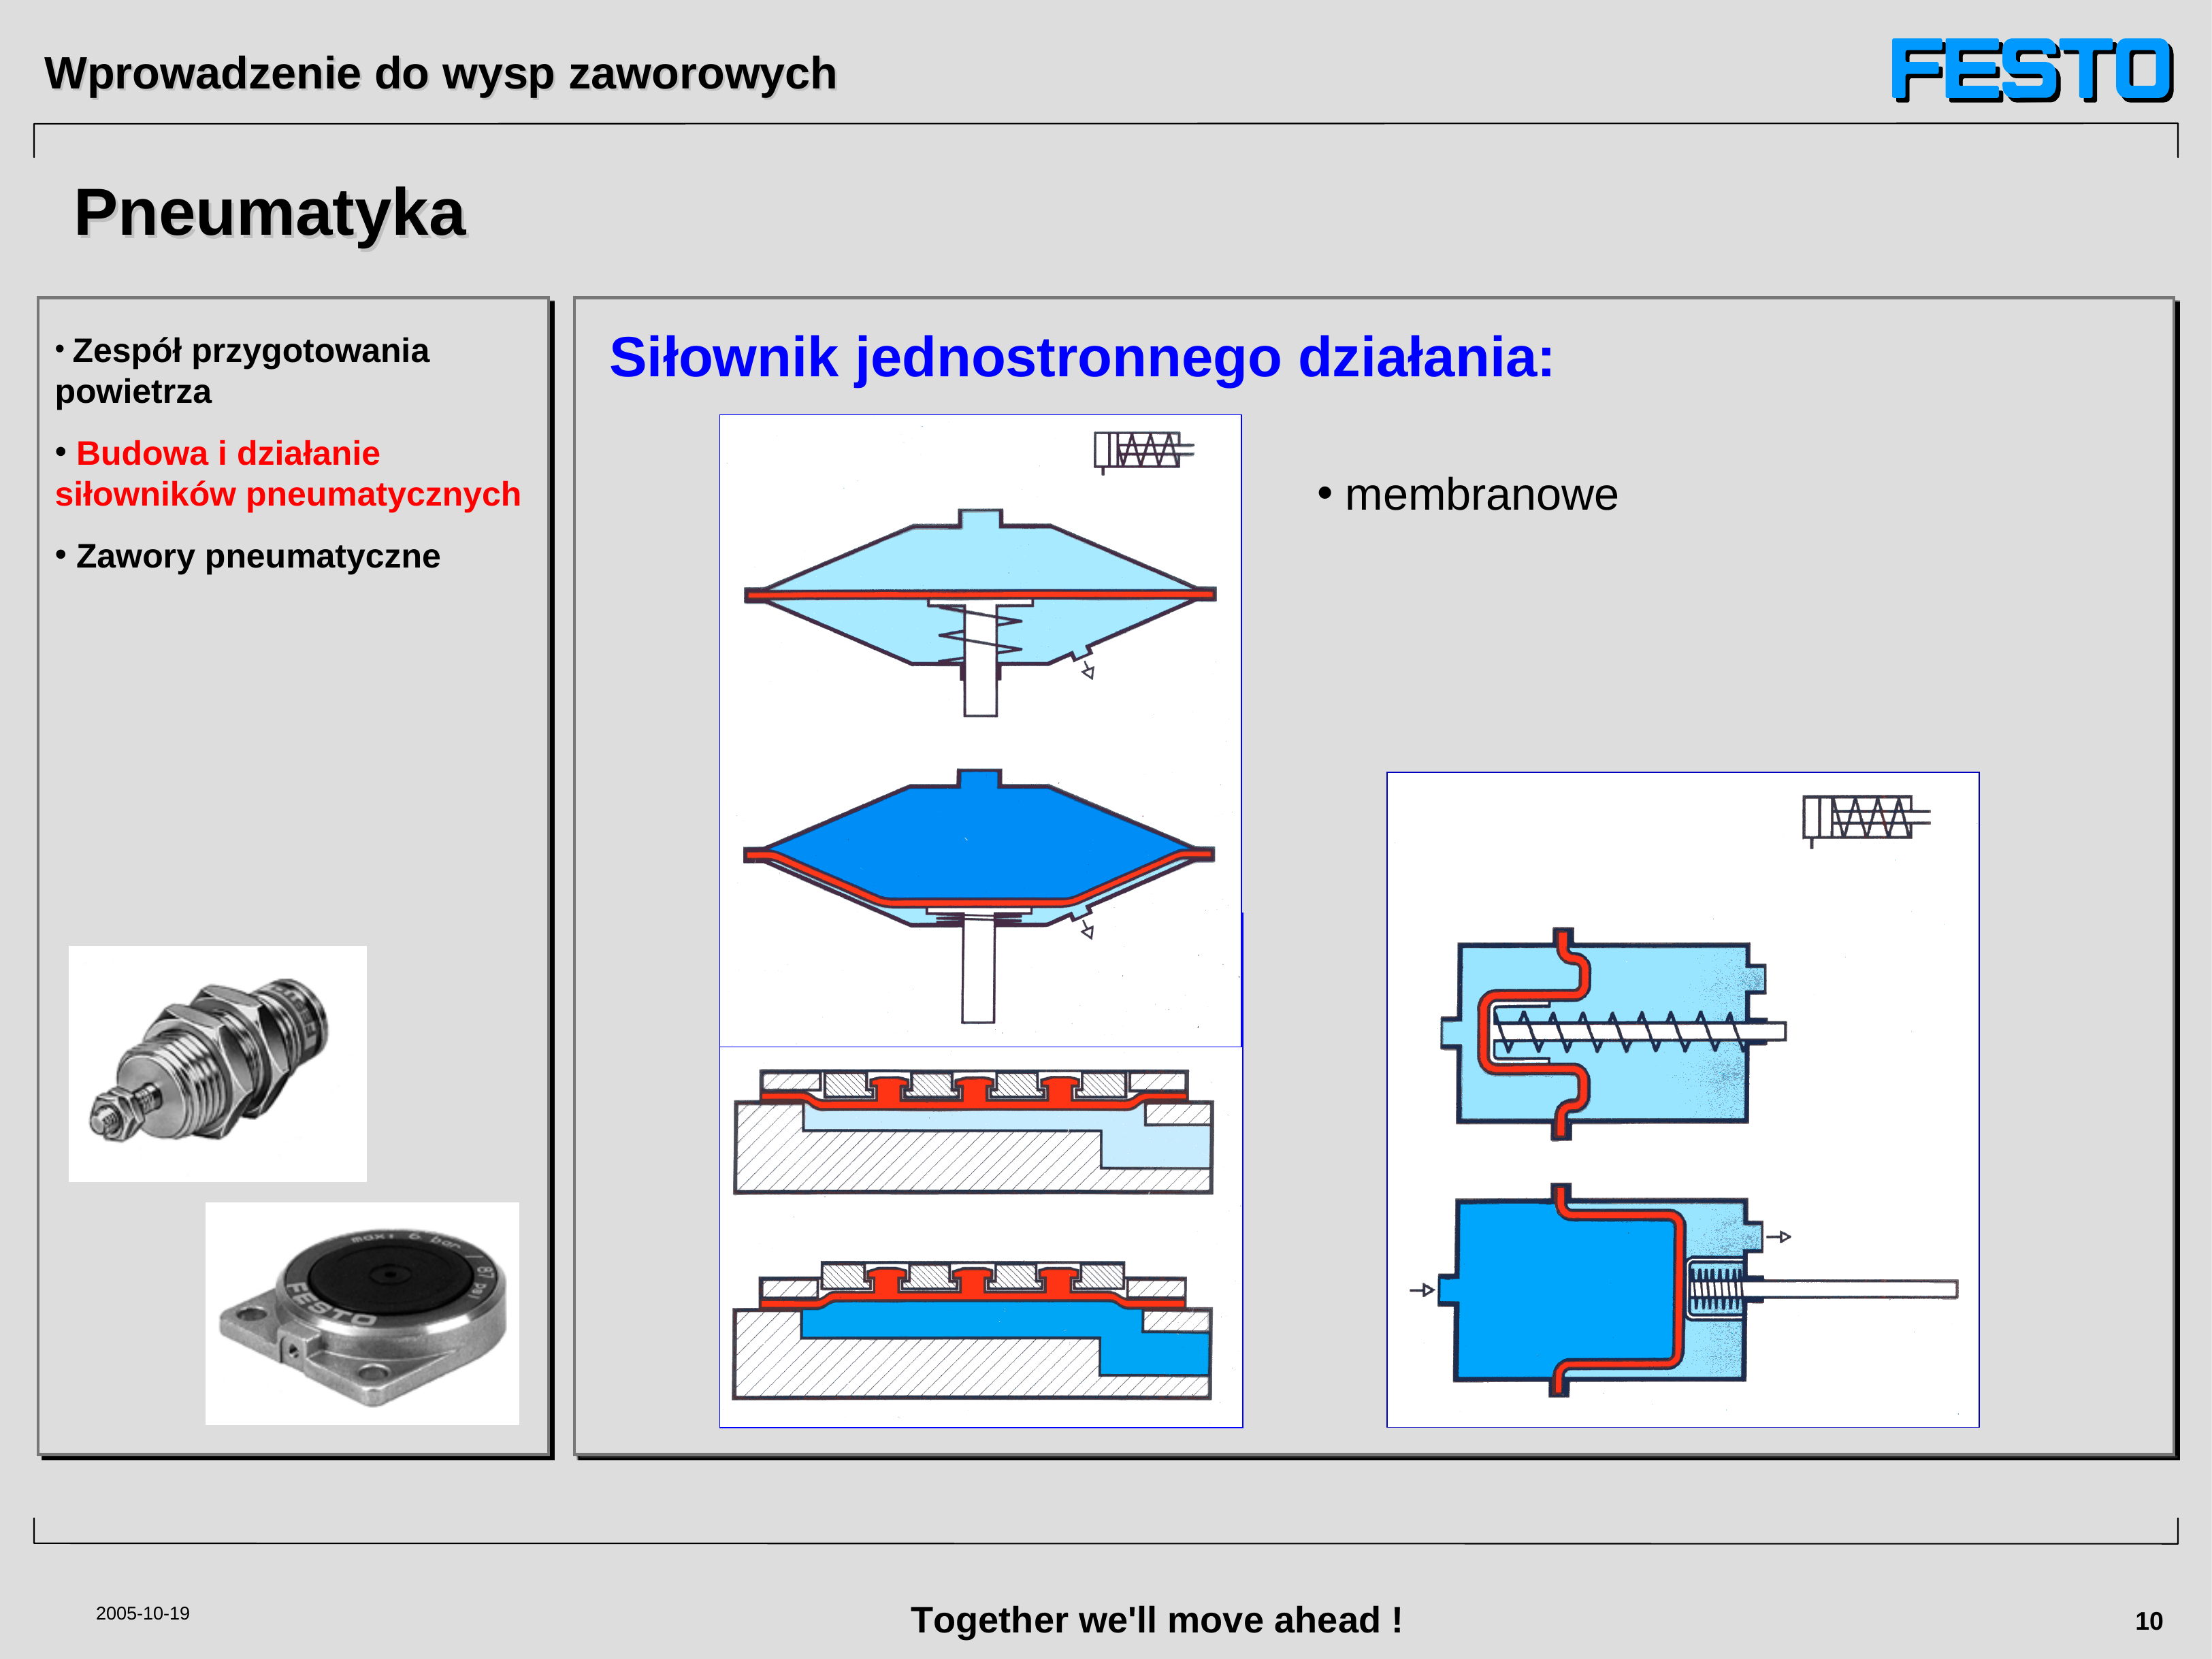

# Pneumatyka
Siłownik jednostronnego działania:
 Zespół przygotowania powietrza
 Budowa i działanie siłowników pneumatycznych
 Zawory pneumatyczne
 membranowe
2005-10-19
Together we'll move ahead !